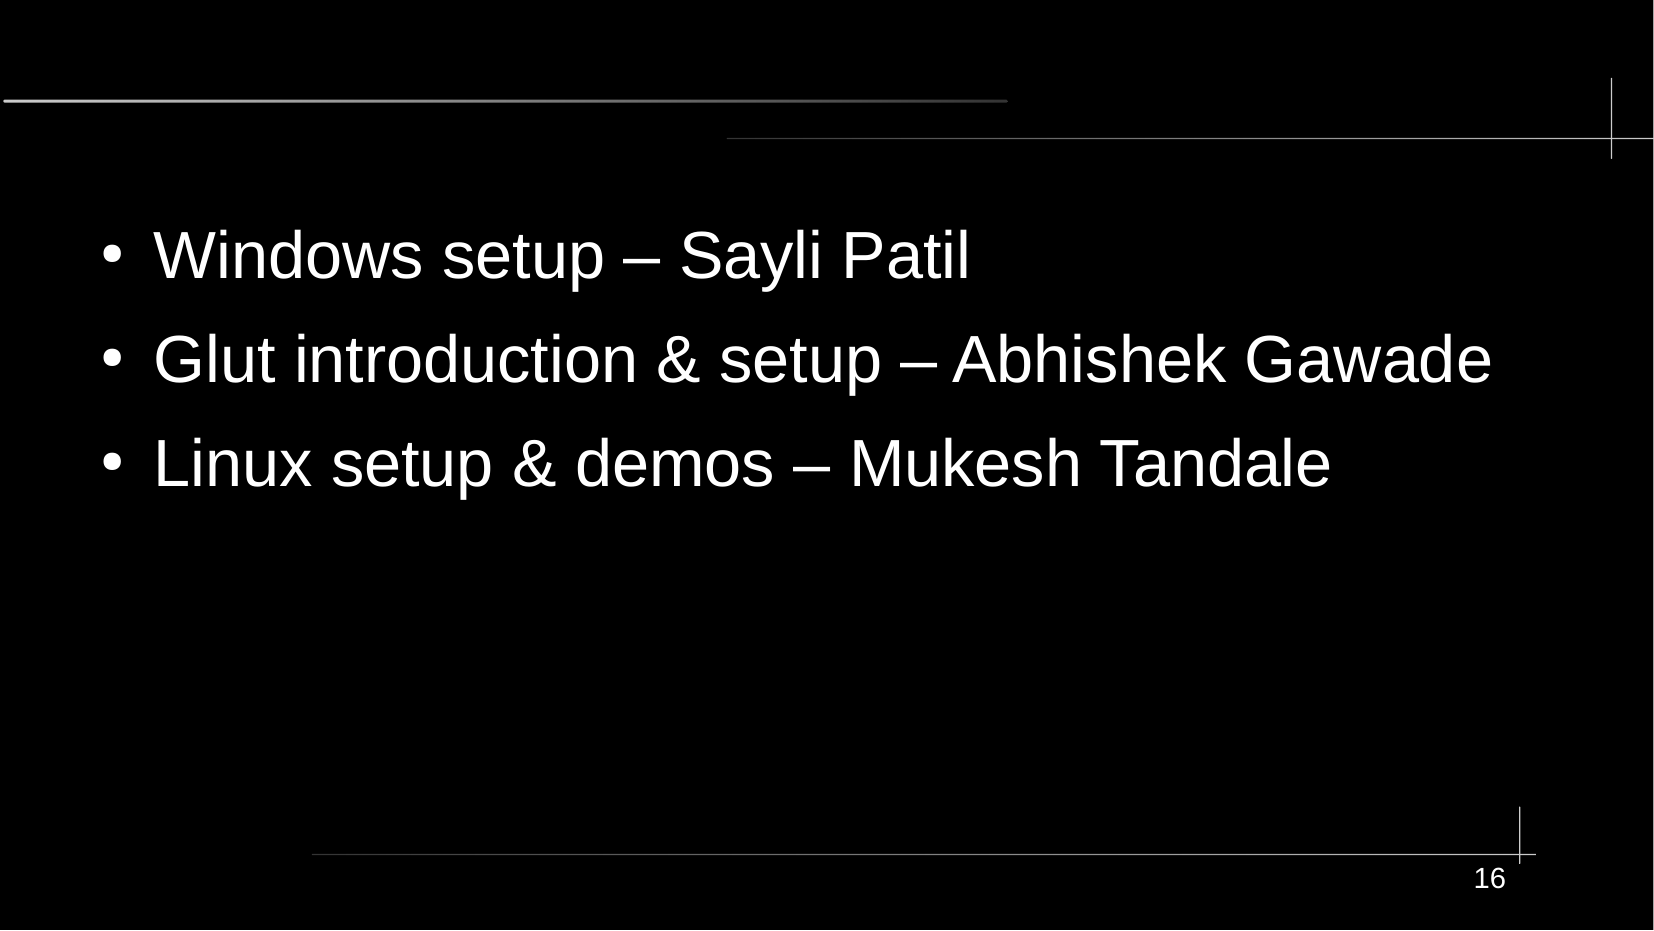

#
Windows setup – Sayli Patil
Glut introduction & setup – Abhishek Gawade
Linux setup & demos – Mukesh Tandale
16